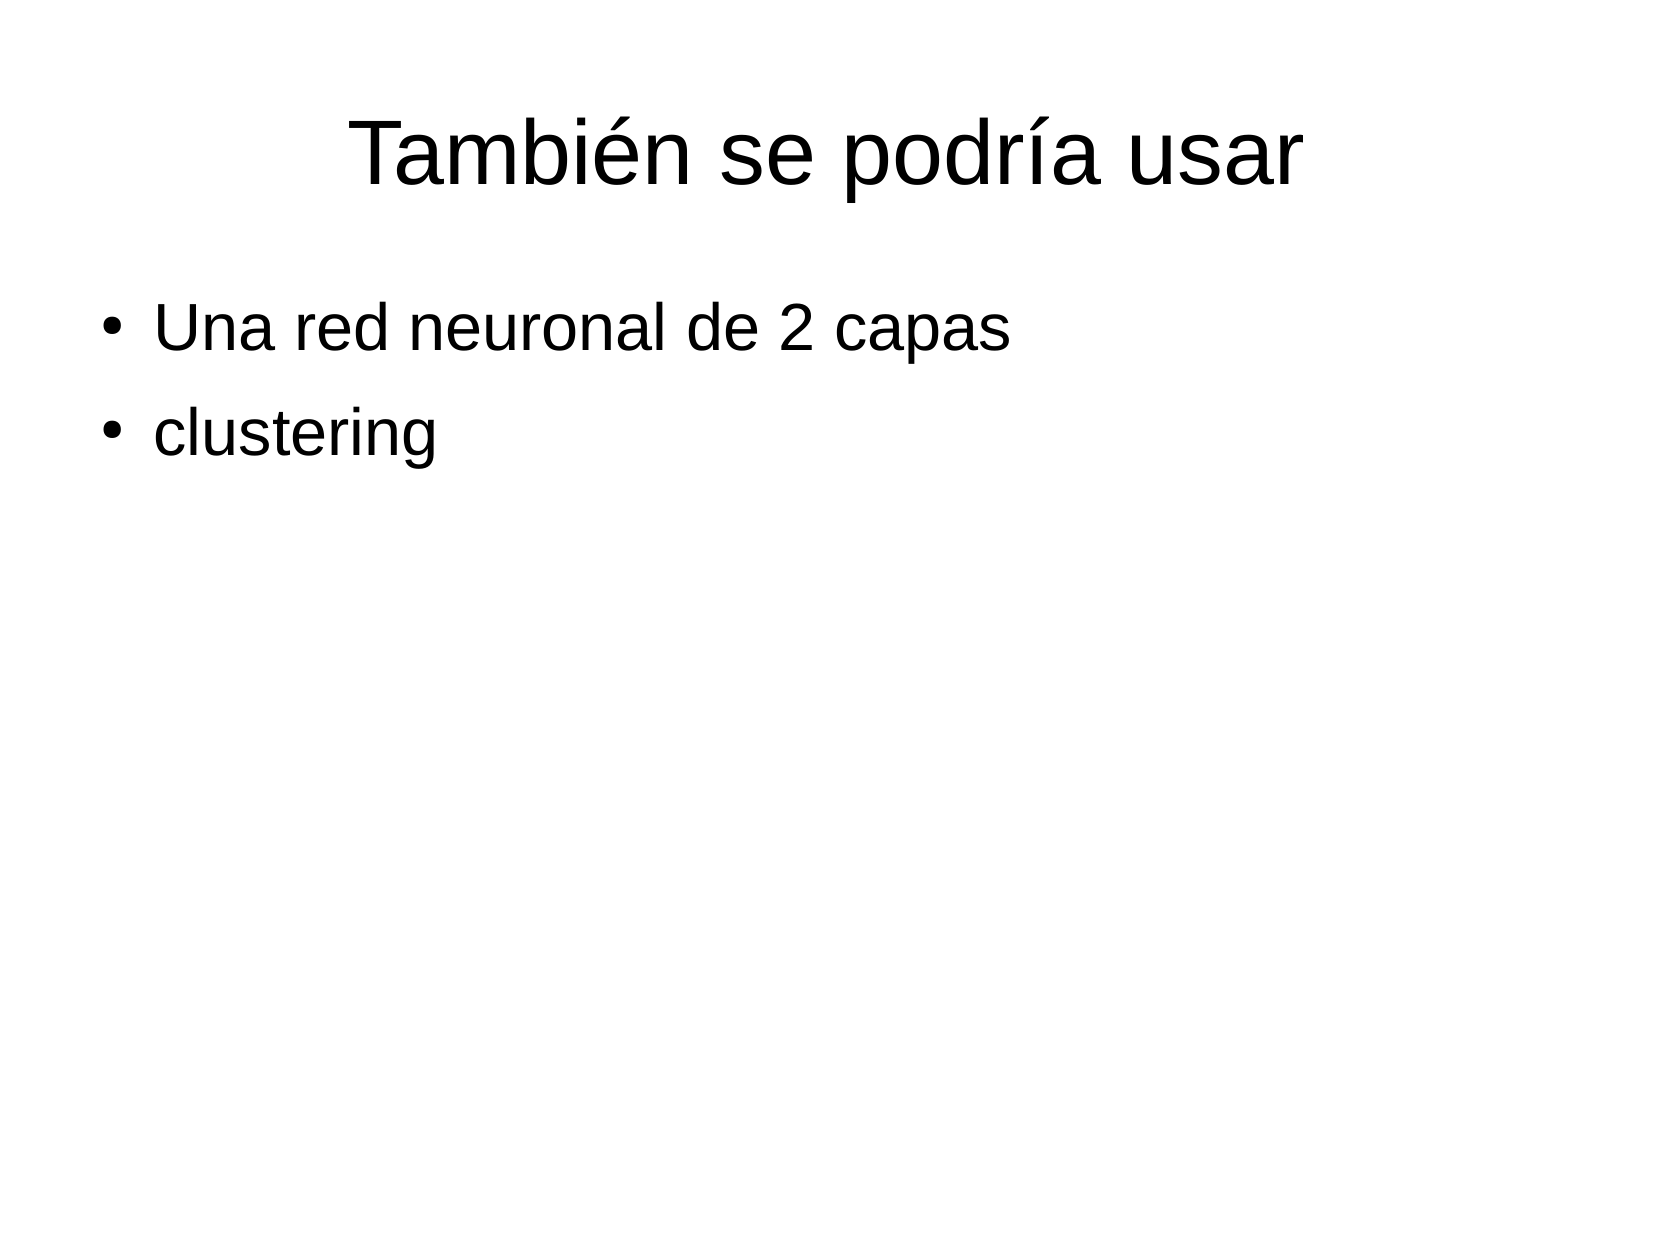

# También se podría usar
Una red neuronal de 2 capas
clustering